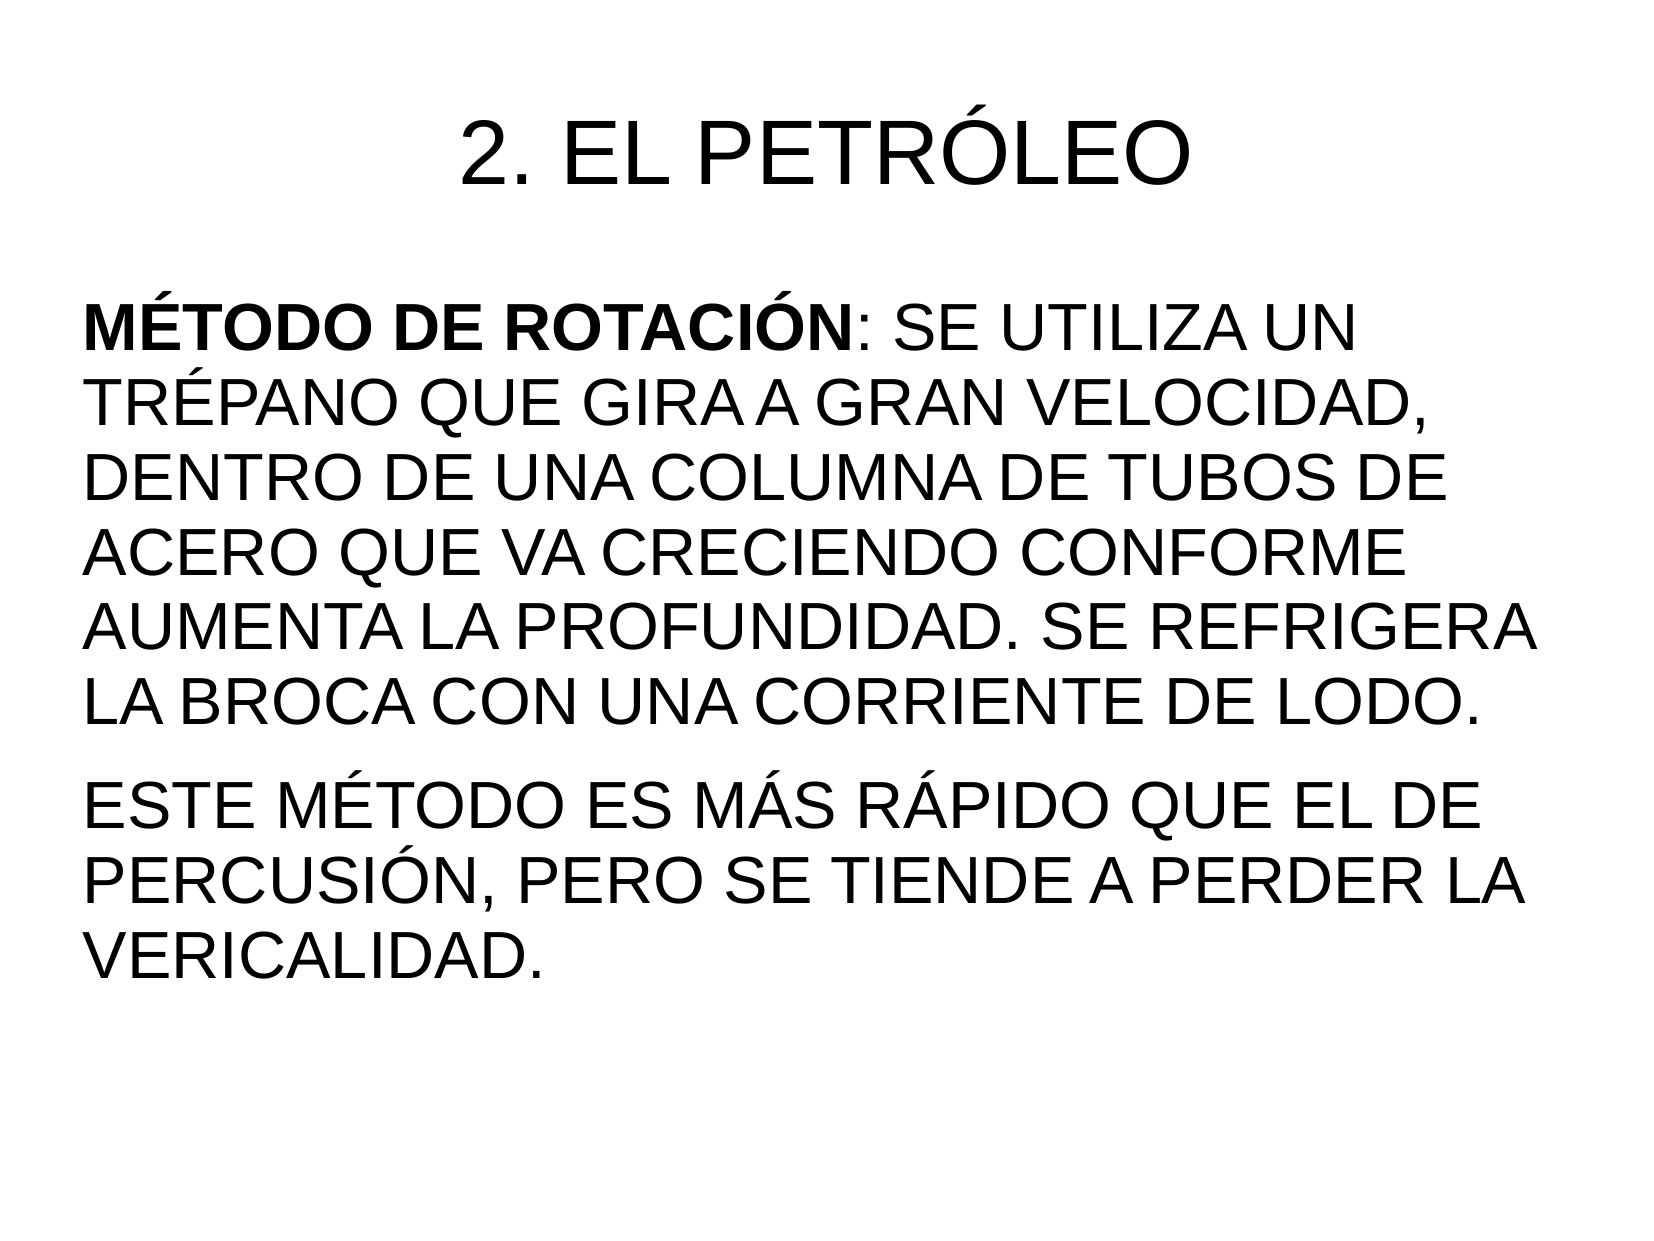

# 2. EL PETRÓLEO
MÉTODO DE ROTACIÓN: SE UTILIZA UN TRÉPANO QUE GIRA A GRAN VELOCIDAD, DENTRO DE UNA COLUMNA DE TUBOS DE ACERO QUE VA CRECIENDO CONFORME AUMENTA LA PROFUNDIDAD. SE REFRIGERA LA BROCA CON UNA CORRIENTE DE LODO.
ESTE MÉTODO ES MÁS RÁPIDO QUE EL DE PERCUSIÓN, PERO SE TIENDE A PERDER LA VERICALIDAD.